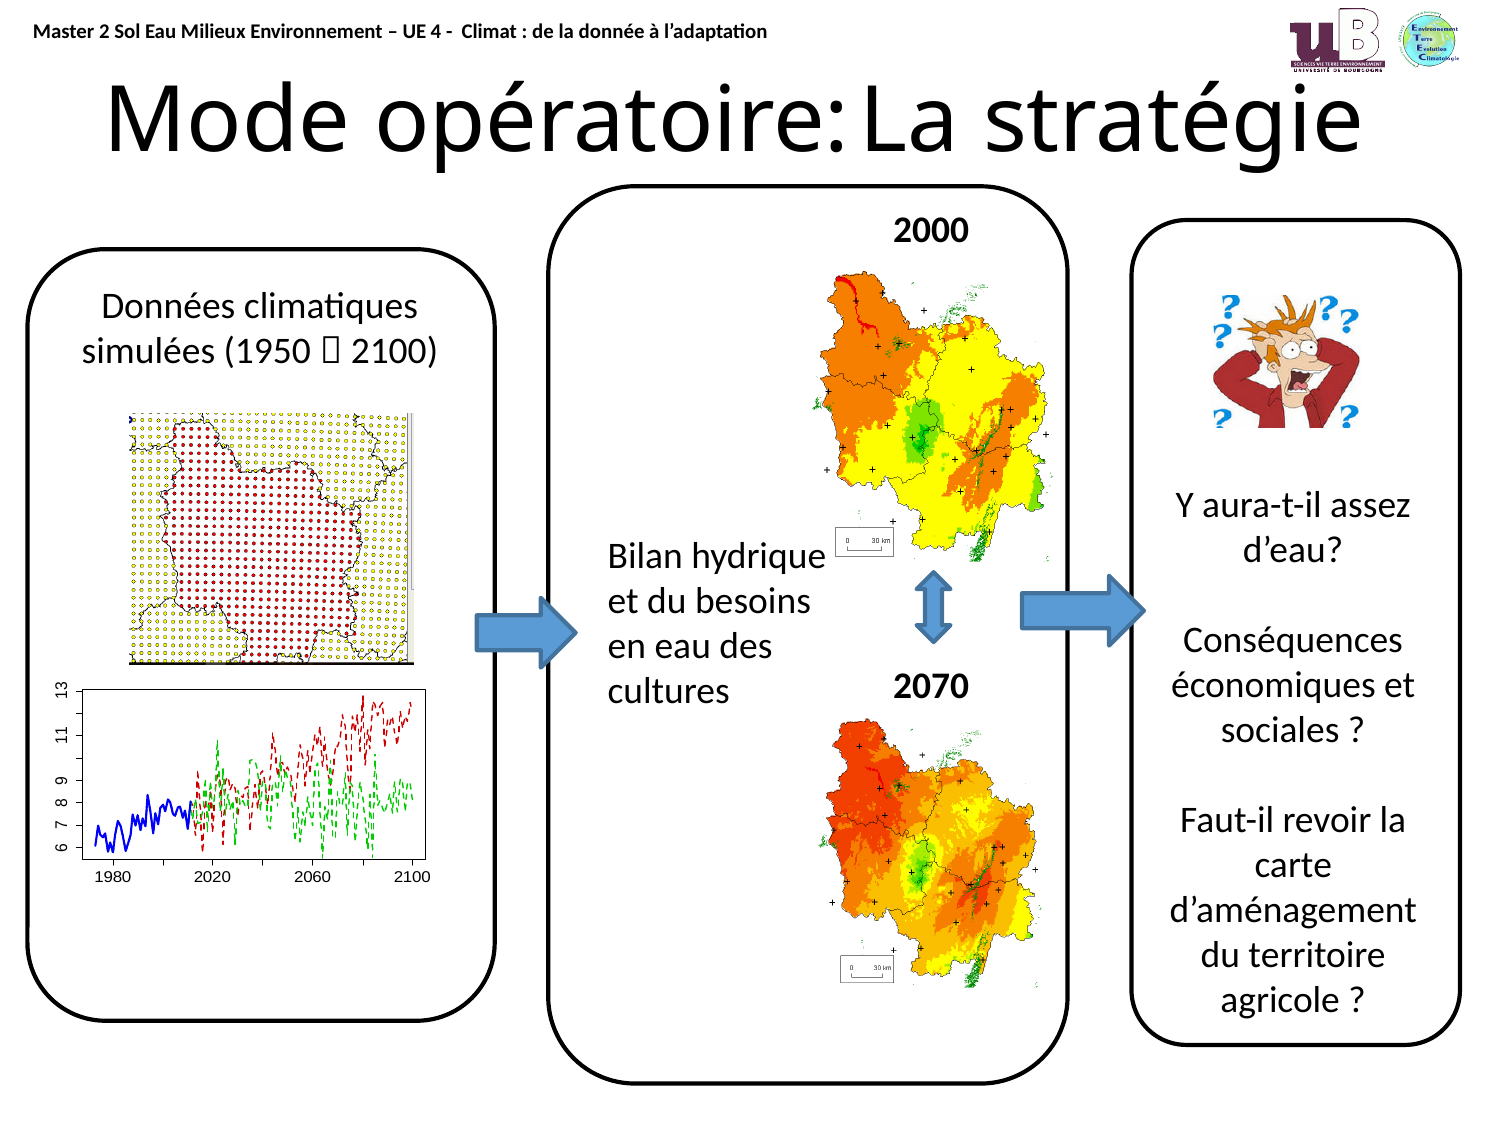

Mode opératoire: La stratégie
2000
Données climatiques simulées (1950  2100)
Y aura-t-il assez d’eau?
Conséquences économiques et sociales ?
Faut-il revoir la carte d’aménagement du territoire agricole ?
Bilan hydrique et du besoins en eau des cultures
2070